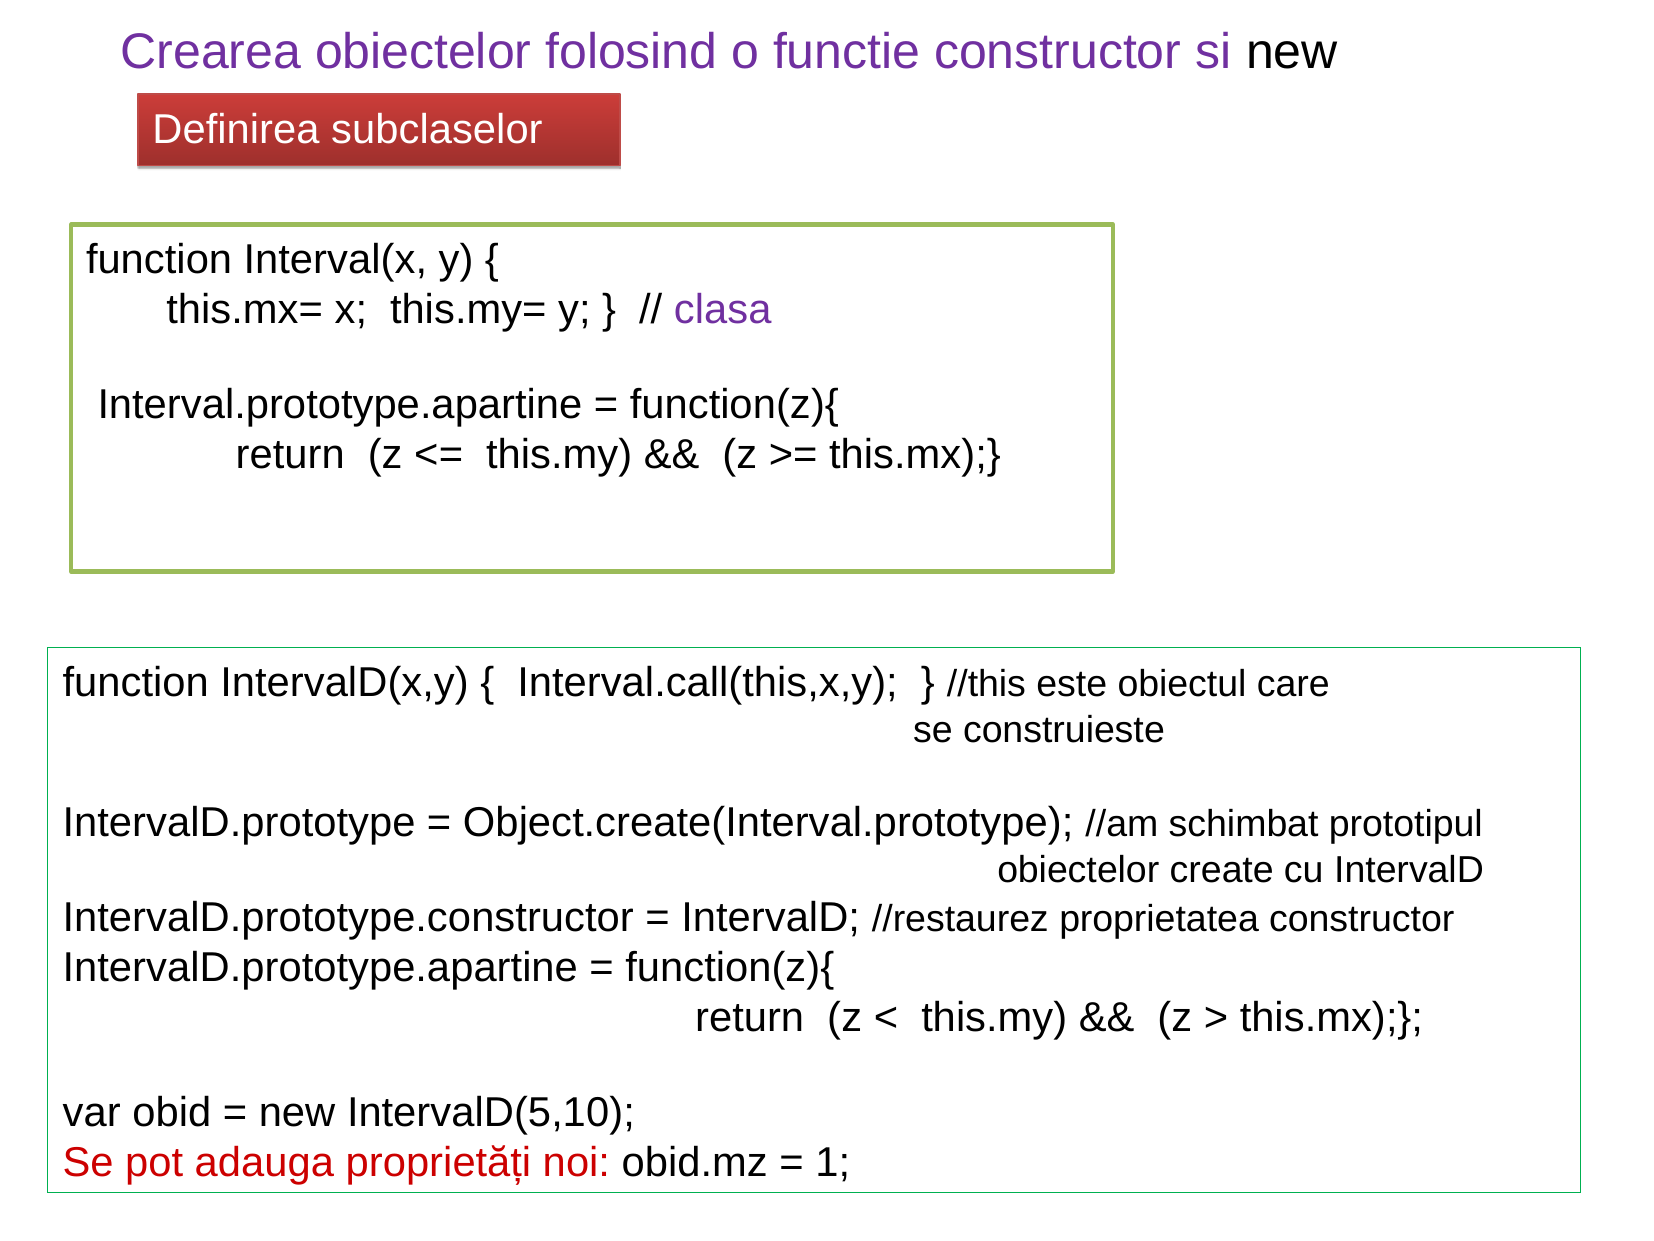

Crearea obiectelor folosind o functie constructor si new
Definirea subclaselor
function Interval(x, y) {
 this.mx= x; this.my= y; } // clasa
 Interval.prototype.apartine = function(z){
 return (z <= this.my) && (z >= this.mx);}
function IntervalD(x,y) { Interval.call(this,x,y); } //this este obiectul care
 se construieste
IntervalD.prototype = Object.create(Interval.prototype); //am schimbat prototipul
 obiectelor create cu IntervalD
IntervalD.prototype.constructor = IntervalD; //restaurez proprietatea constructor
IntervalD.prototype.apartine = function(z){
 return (z < this.my) && (z > this.mx);};
var obid = new IntervalD(5,10);
Se pot adauga proprietăți noi: obid.mz = 1;